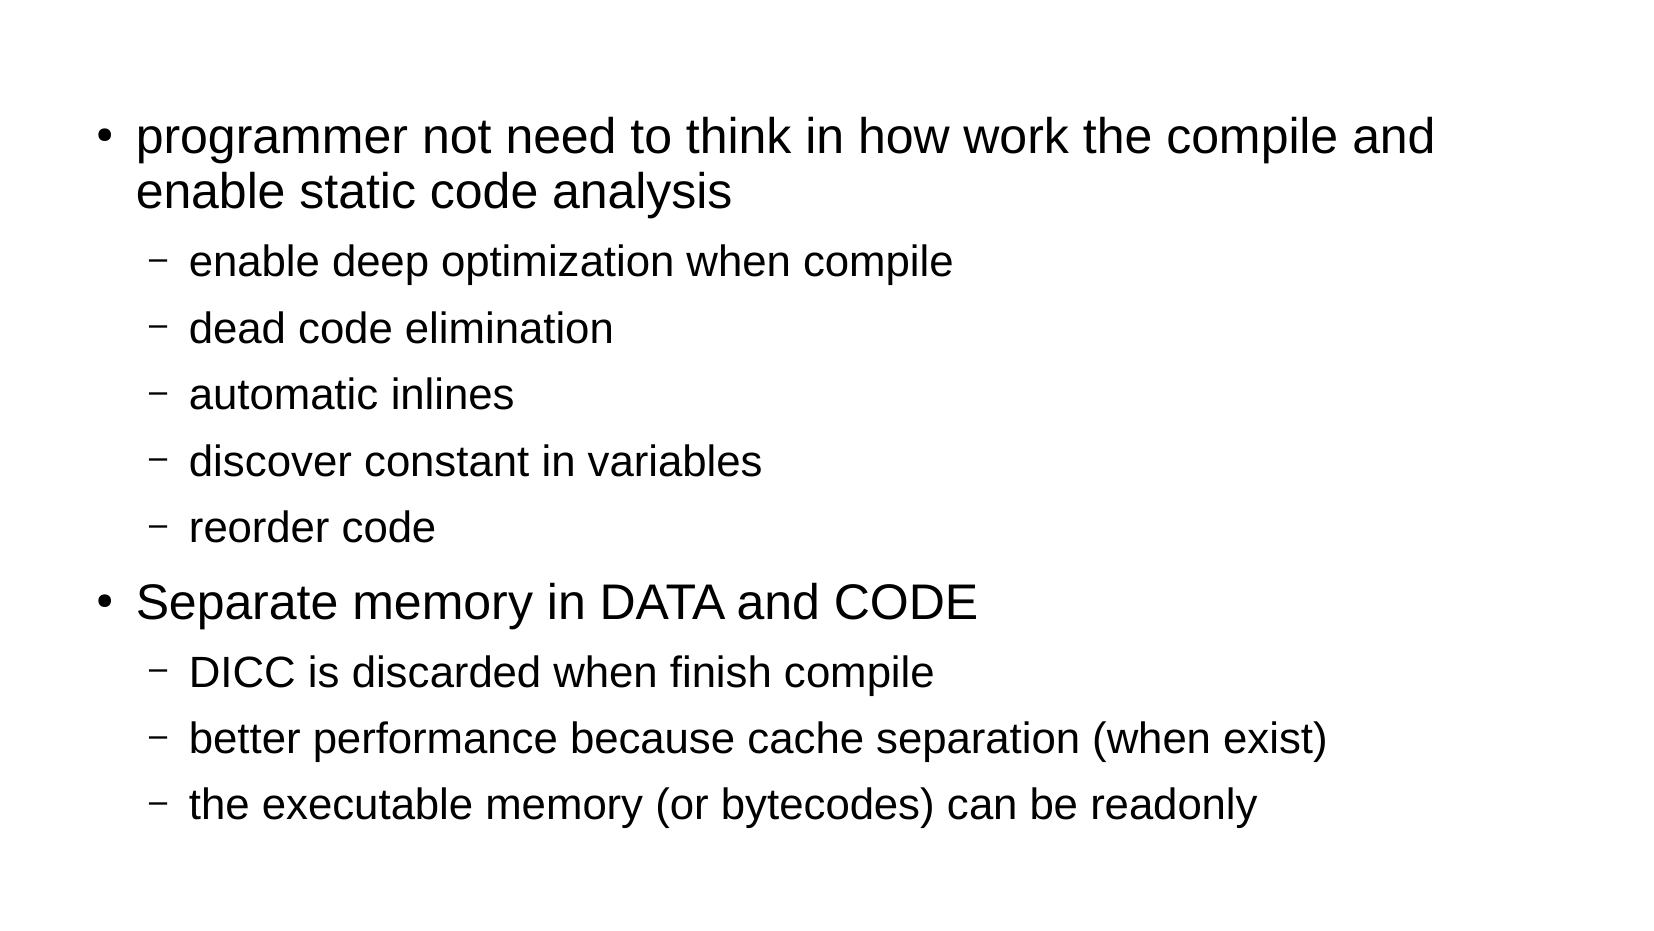

# programmer not need to think in how work the compile and enable static code analysis
enable deep optimization when compile
dead code elimination
automatic inlines
discover constant in variables
reorder code
Separate memory in DATA and CODE
DICC is discarded when finish compile
better performance because cache separation (when exist)
the executable memory (or bytecodes) can be readonly